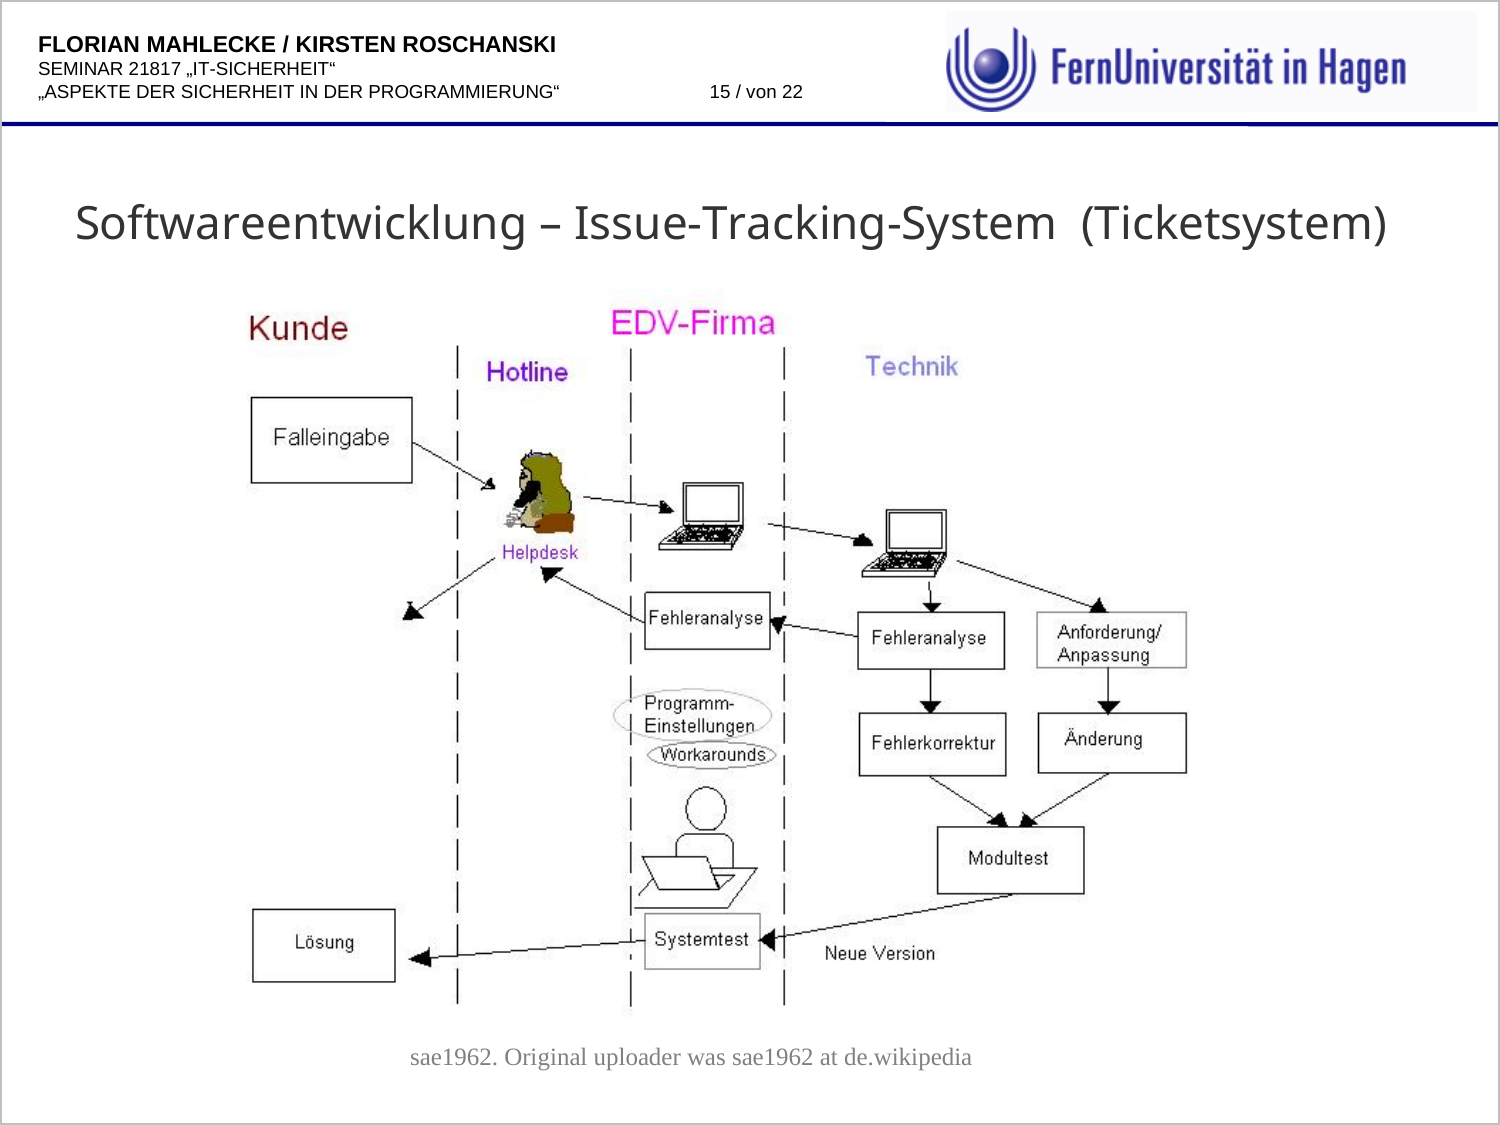

# Softwareentwicklung – Issue-Tracking-System (Ticketsystem)
sae1962. Original uploader was sae1962 at de.wikipedia